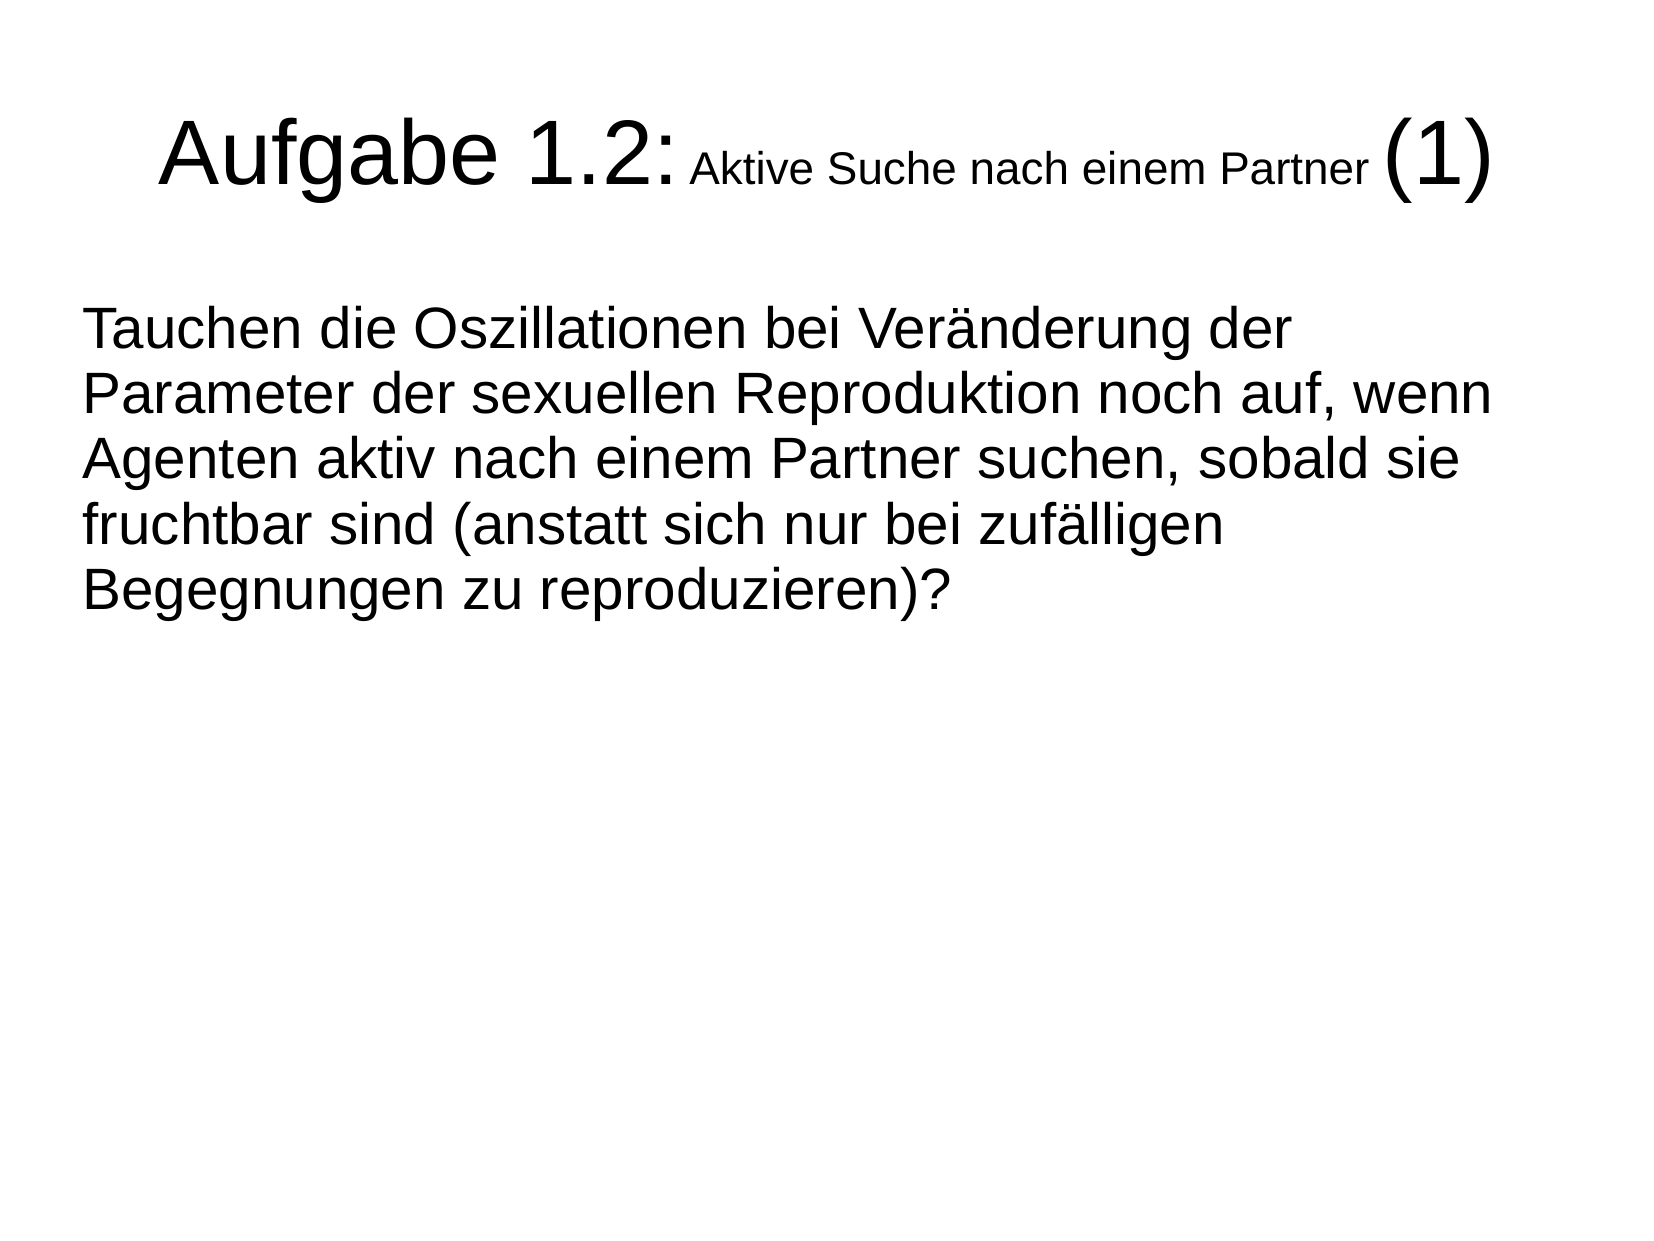

# Aufgabe 1.2: Aktive Suche nach einem Partner (1)
Tauchen die Oszillationen bei Veränderung der Parameter der sexuellen Reproduktion noch auf, wenn Agenten aktiv nach einem Partner suchen, sobald sie fruchtbar sind (anstatt sich nur bei zufälligen Begegnungen zu reproduzieren)?